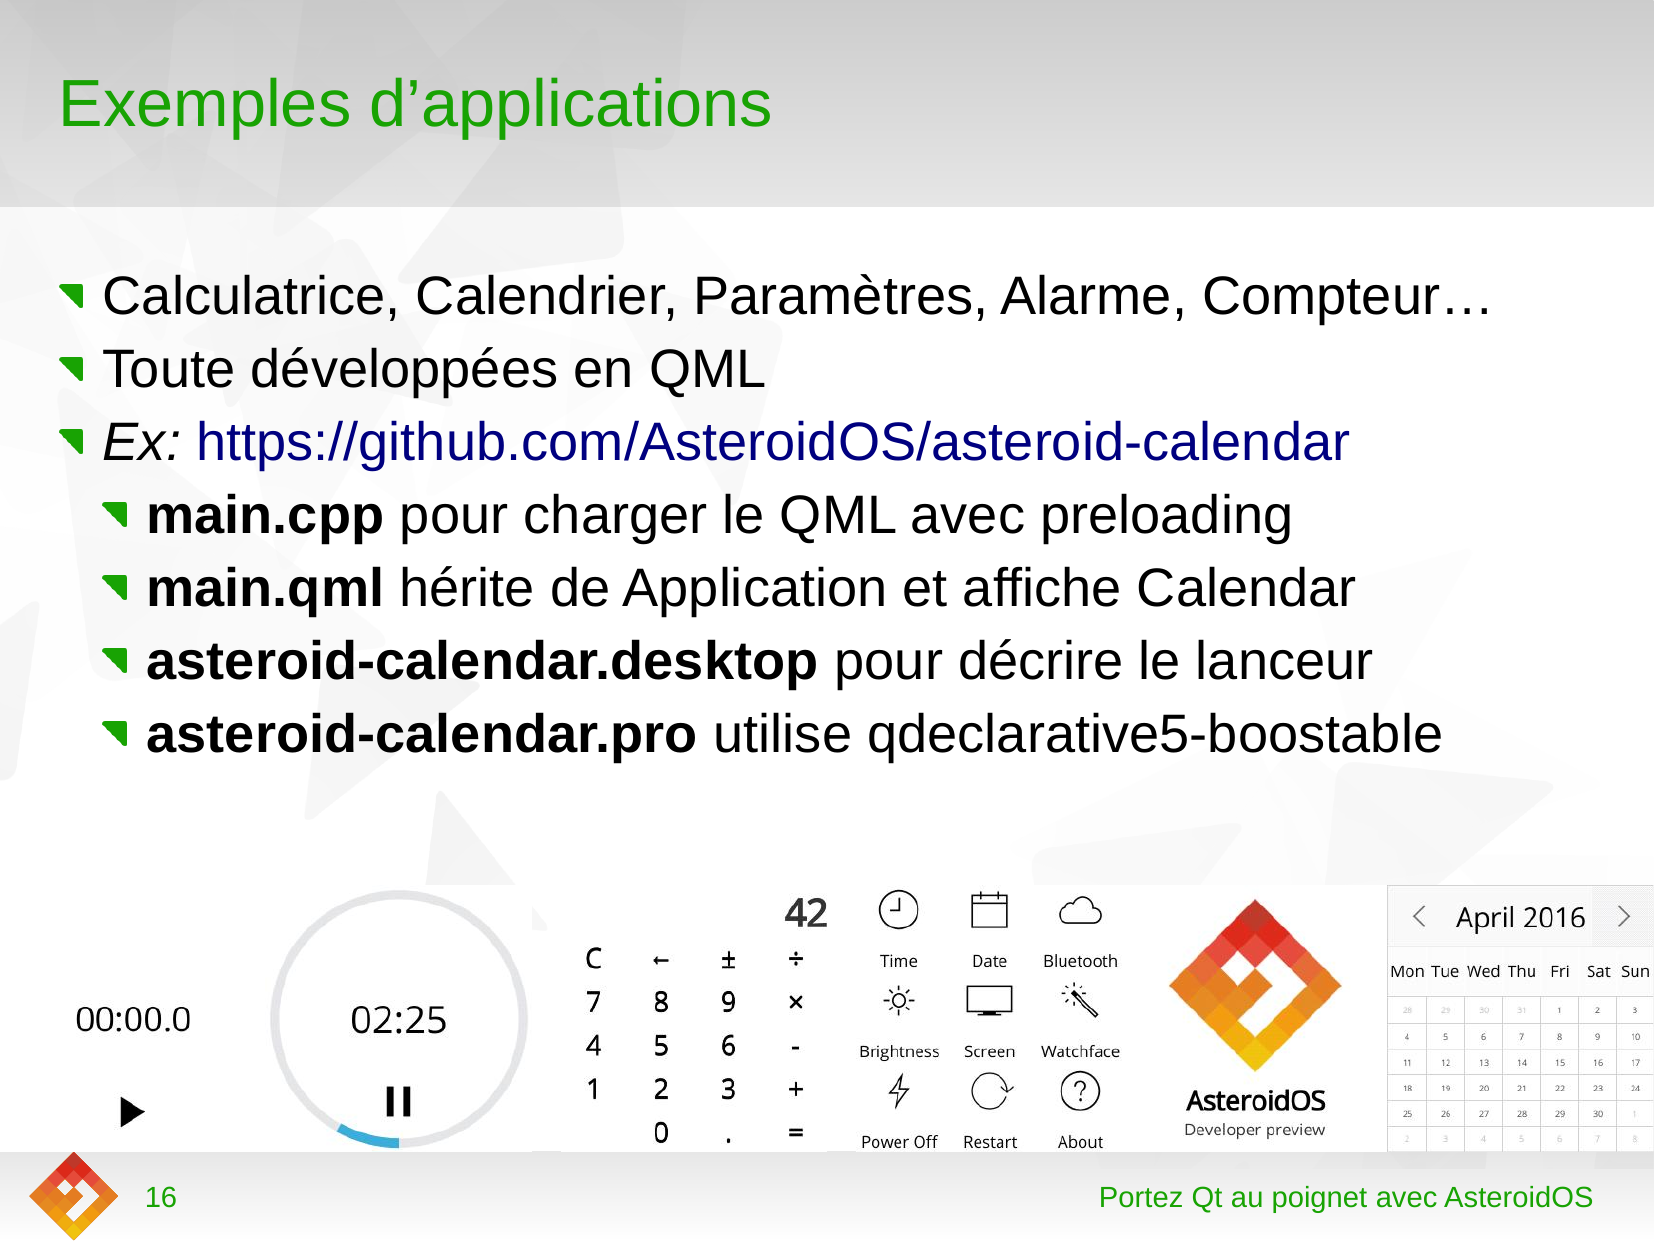

# Exemples d’applications
Calculatrice, Calendrier, Paramètres, Alarme, Compteur…
Toute développées en QML
Ex: https://github.com/AsteroidOS/asteroid-calendar
main.cpp pour charger le QML avec preloading
main.qml hérite de Application et affiche Calendar
asteroid-calendar.desktop pour décrire le lanceur
asteroid-calendar.pro utilise qdeclarative5-boostable
16
Portez Qt au poignet avec AsteroidOS